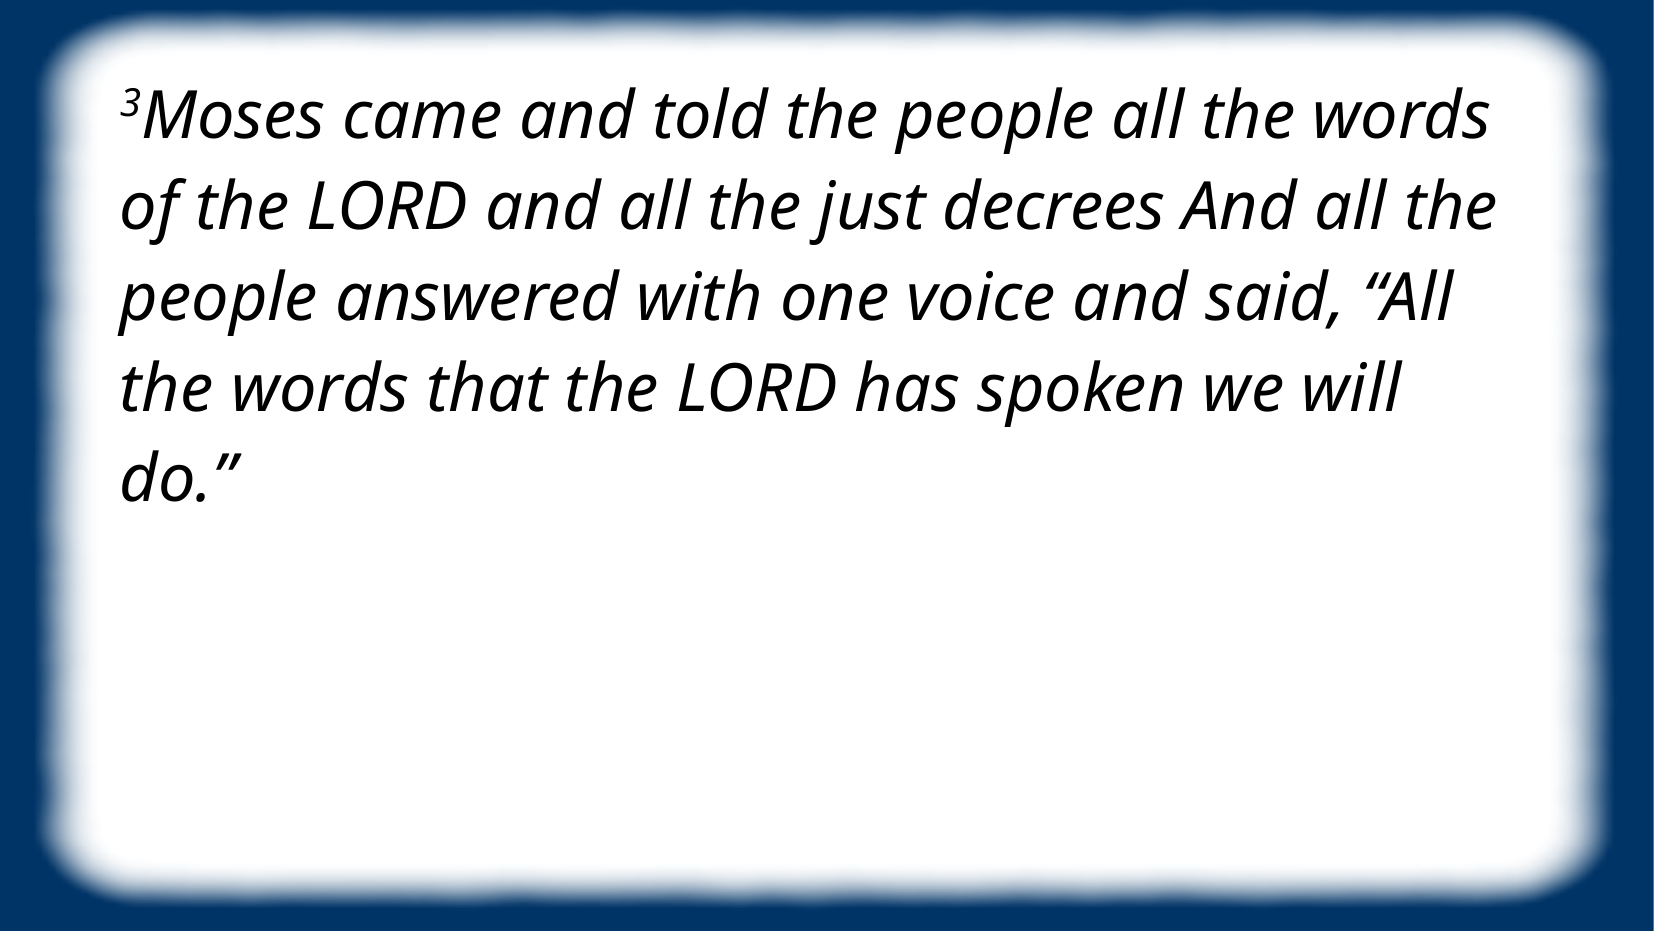

3Moses came and told the people all the words of the LORD and all the just decrees And all the people answered with one voice and said, “All the words that the LORD has spoken we will do.”